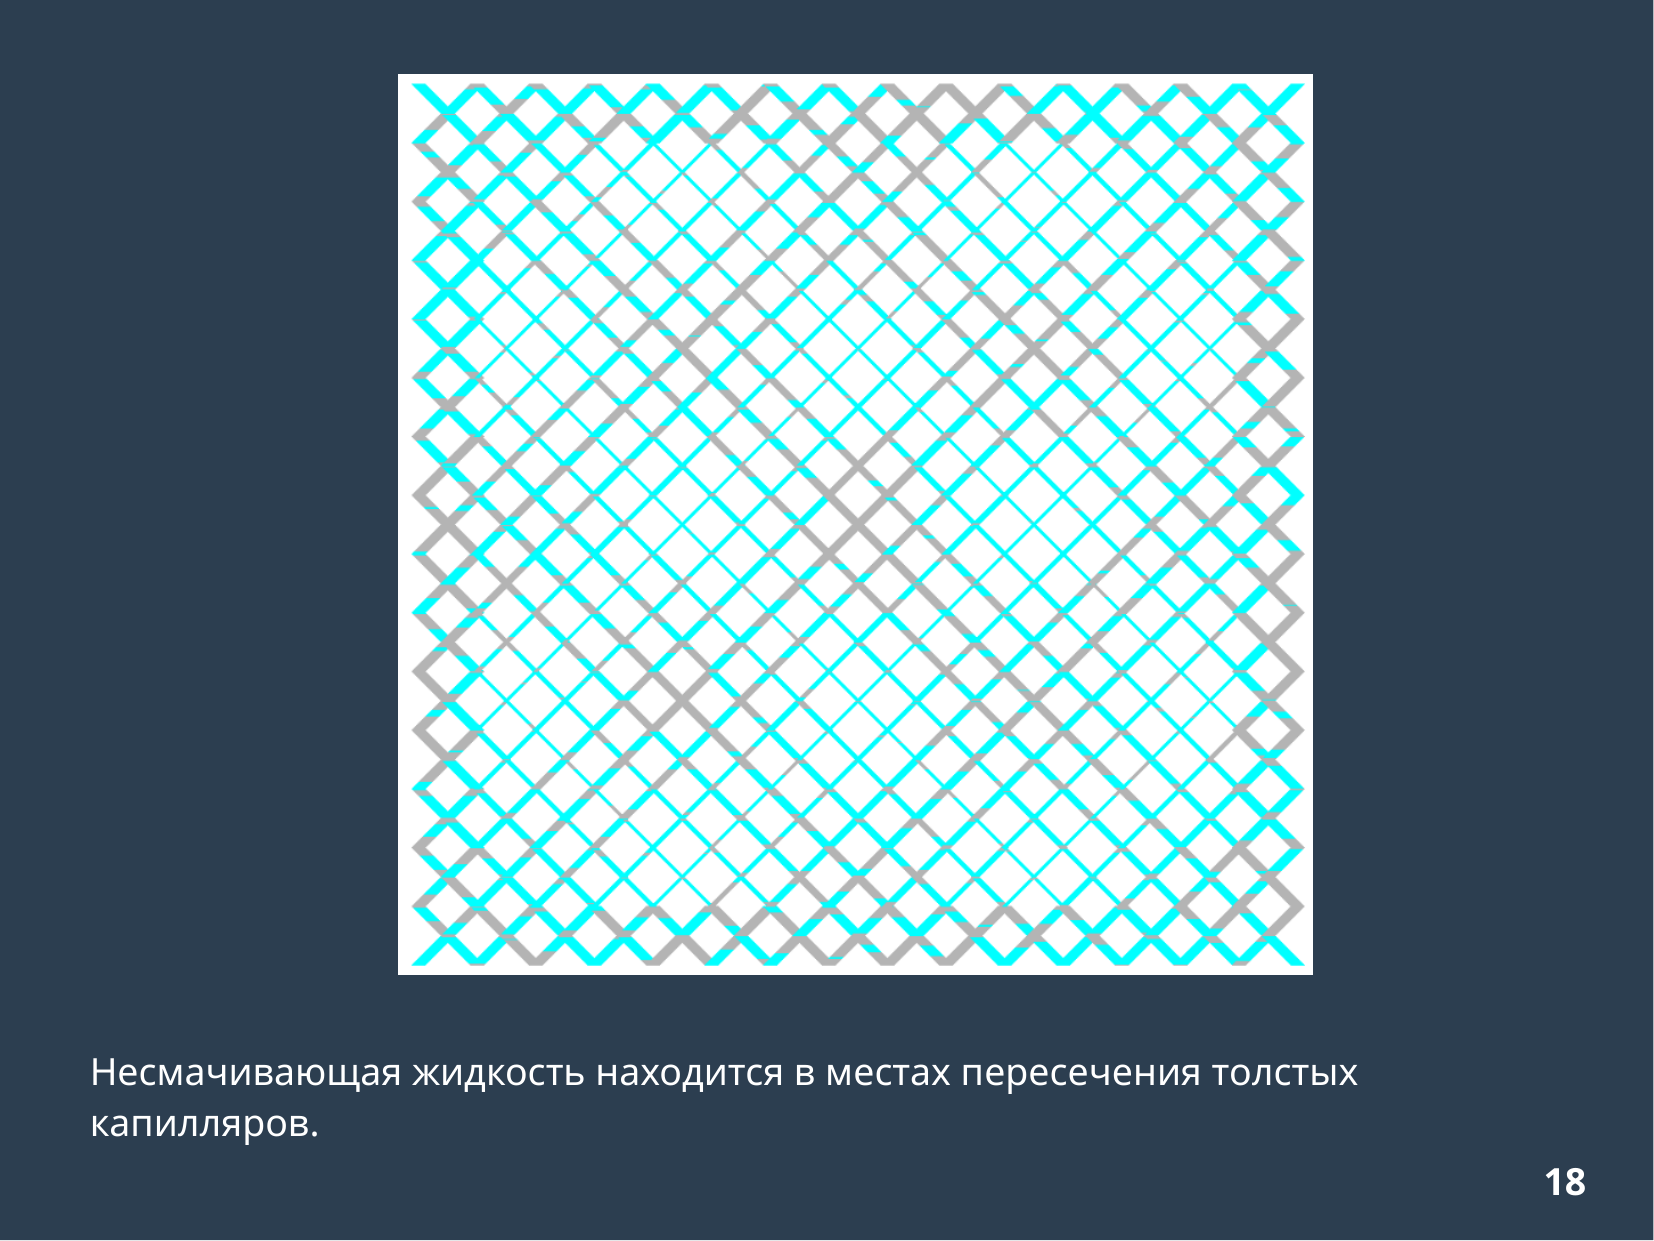

Несмачивающая жидкость находится в местах пересечения толстых капилляров.64–181.
18